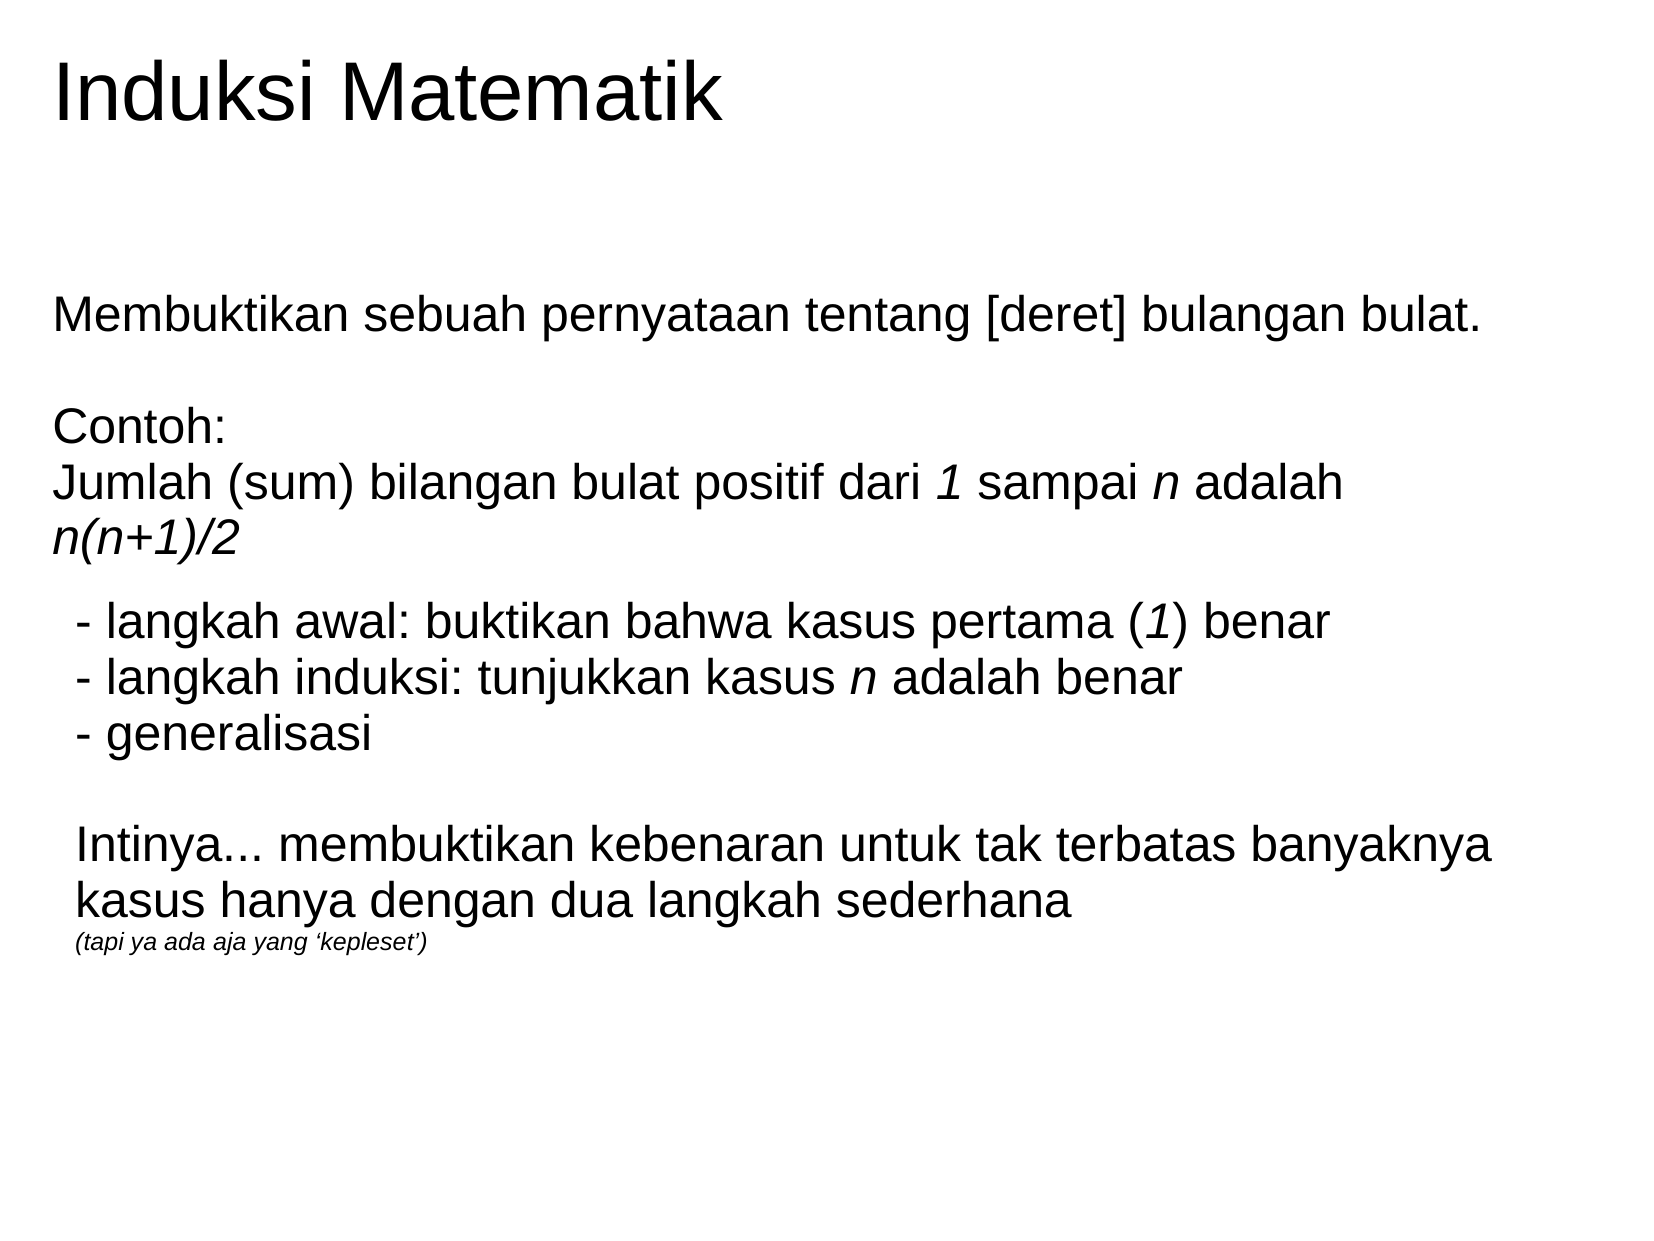

Induksi Matematik
Membuktikan sebuah pernyataan tentang [deret] bulangan bulat.
Contoh:
Jumlah (sum) bilangan bulat positif dari 1 sampai n adalah n(n+1)/2
- langkah awal: buktikan bahwa kasus pertama (1) benar
- langkah induksi: tunjukkan kasus n adalah benar
- generalisasi
Intinya... membuktikan kebenaran untuk tak terbatas banyaknya kasus hanya dengan dua langkah sederhana
(tapi ya ada aja yang ‘kepleset’)